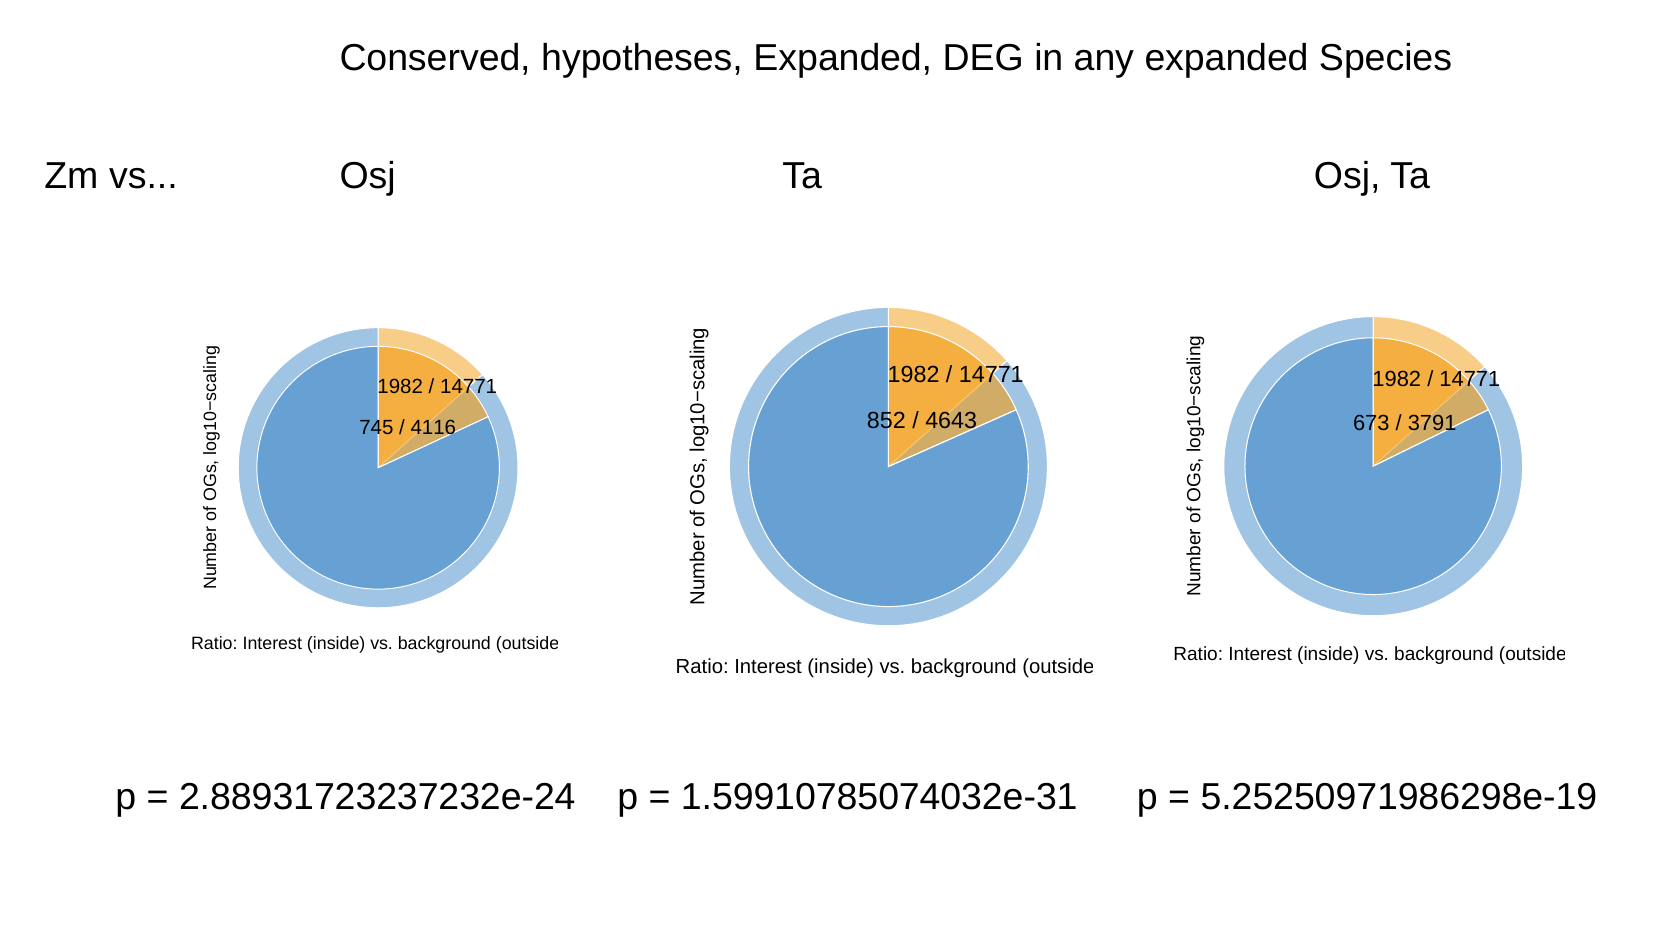

Conserved, hypotheses, Expanded, DEG in any expanded Species
Zm vs...
Osj
Ta
Osj, Ta
p = 2.88931723237232e-24
p = 1.59910785074032e-31
p = 5.25250971986298e-19